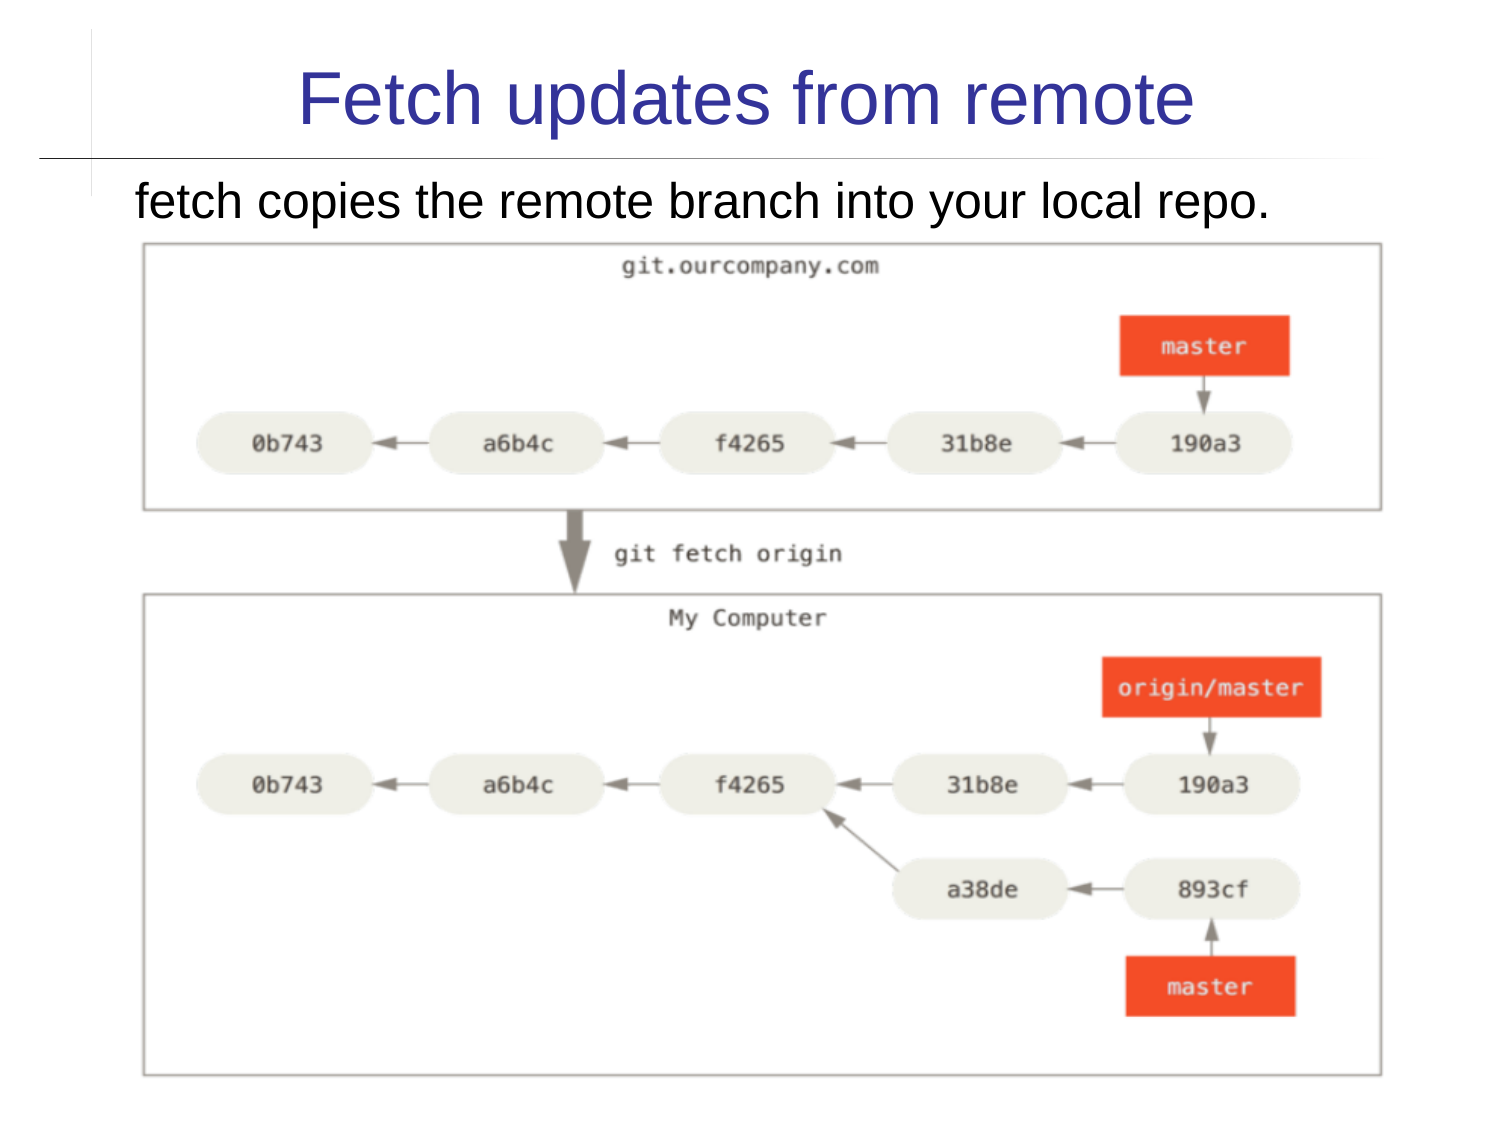

# Fetch updates from remote
fetch copies the remote branch into your local repo.